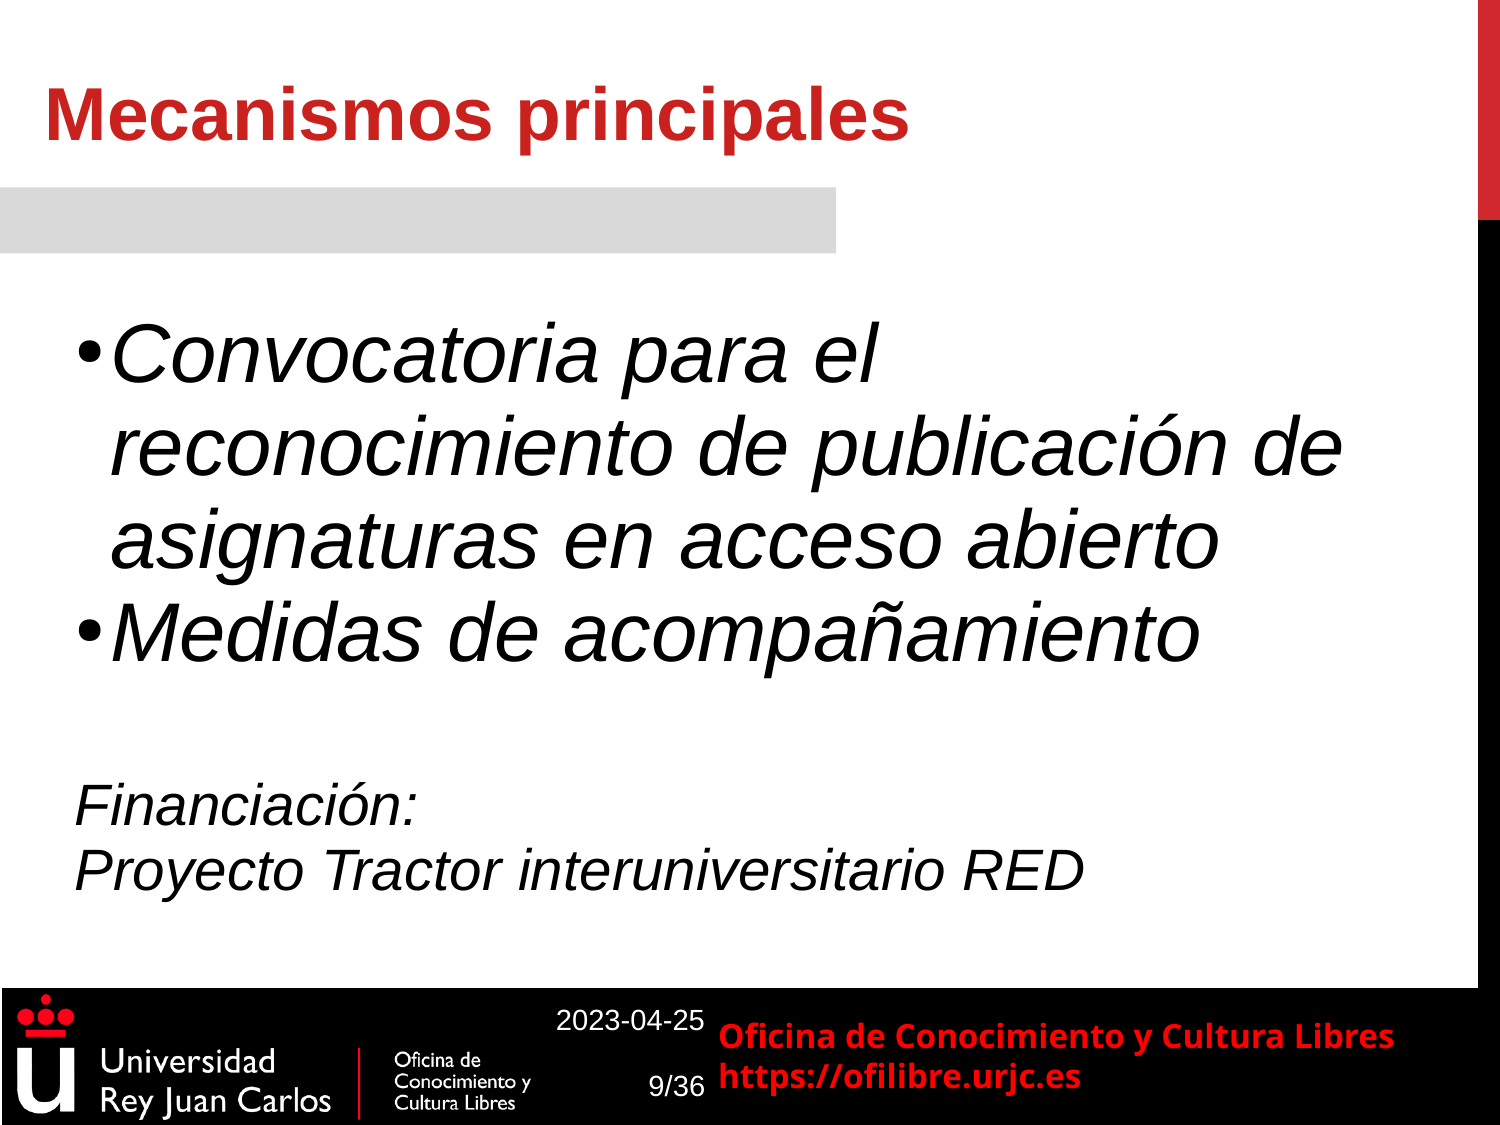

#
Mecanismos principales
Convocatoria para el reconocimiento de publicación de asignaturas en acceso abierto
Medidas de acompañamiento
Financiación:
Proyecto Tractor interuniversitario RED